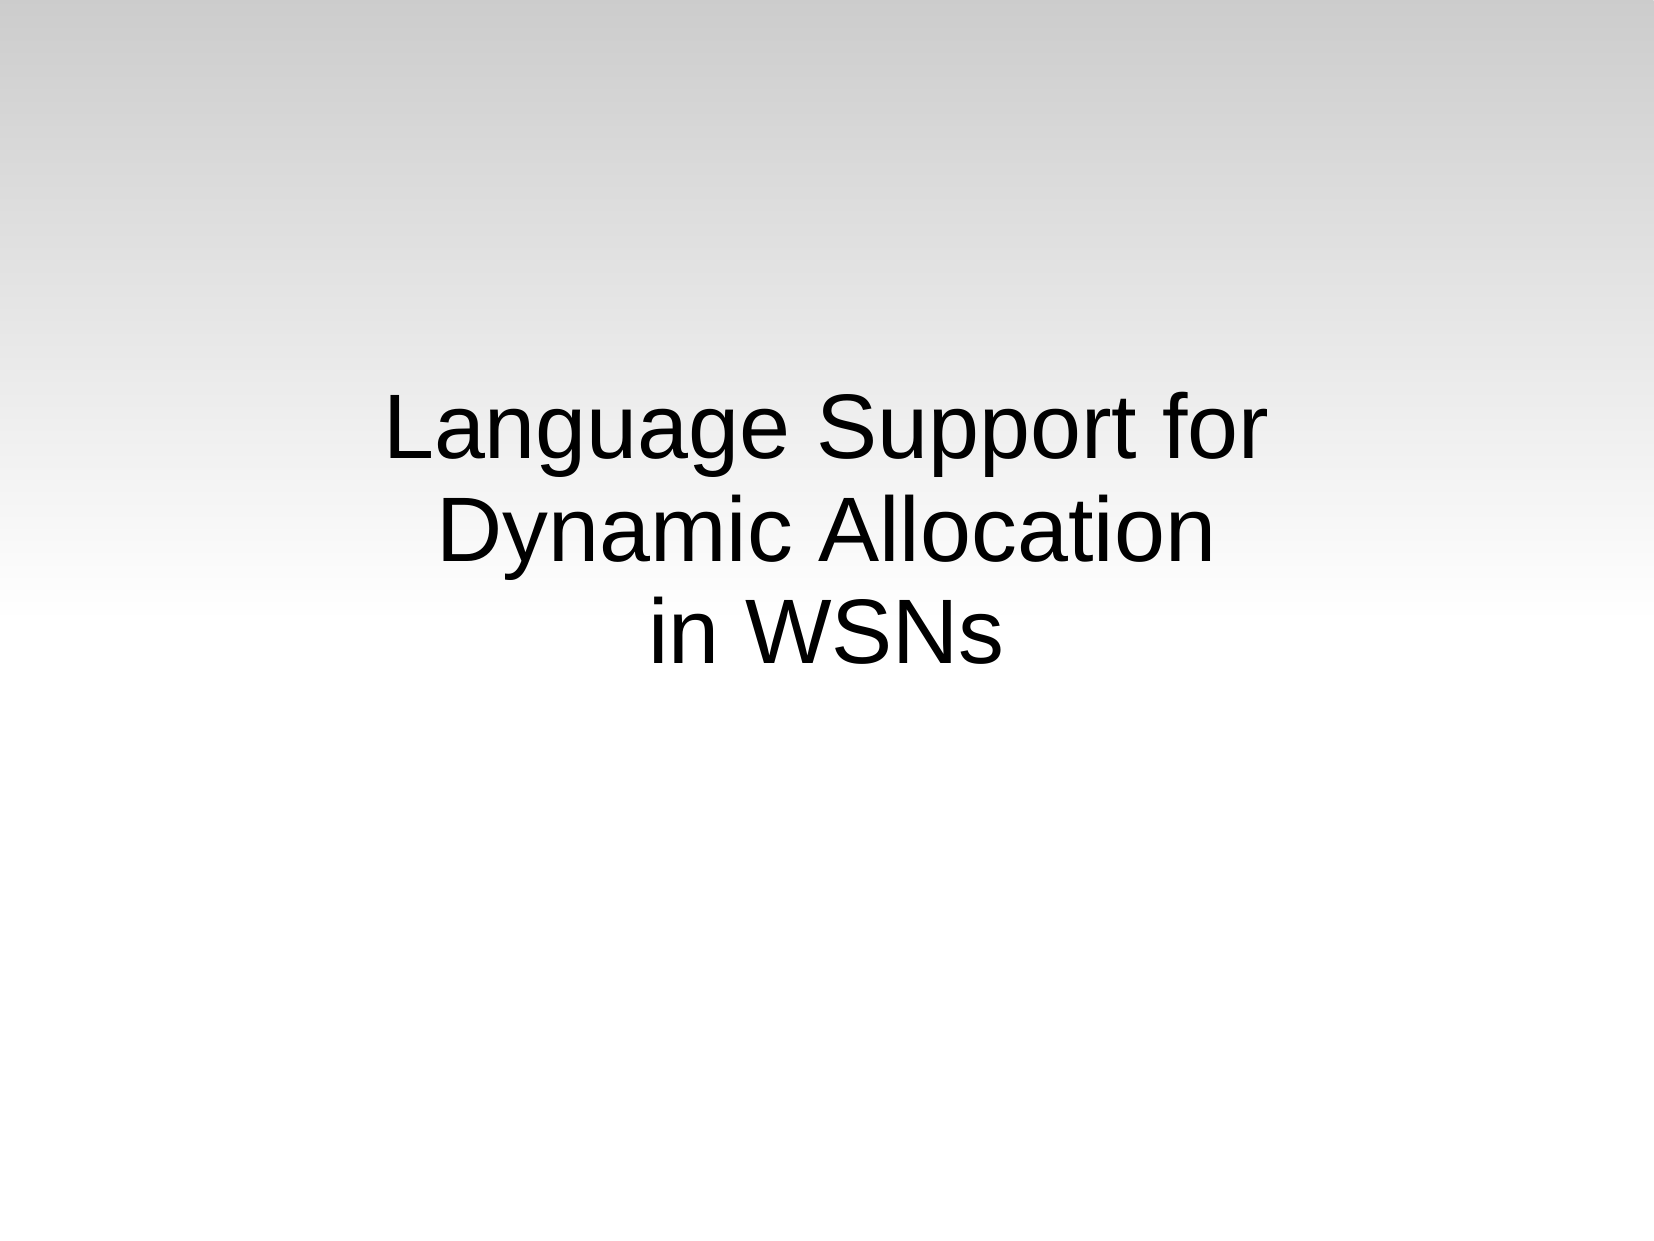

# Language Support for
Dynamic Allocation
in WSNs